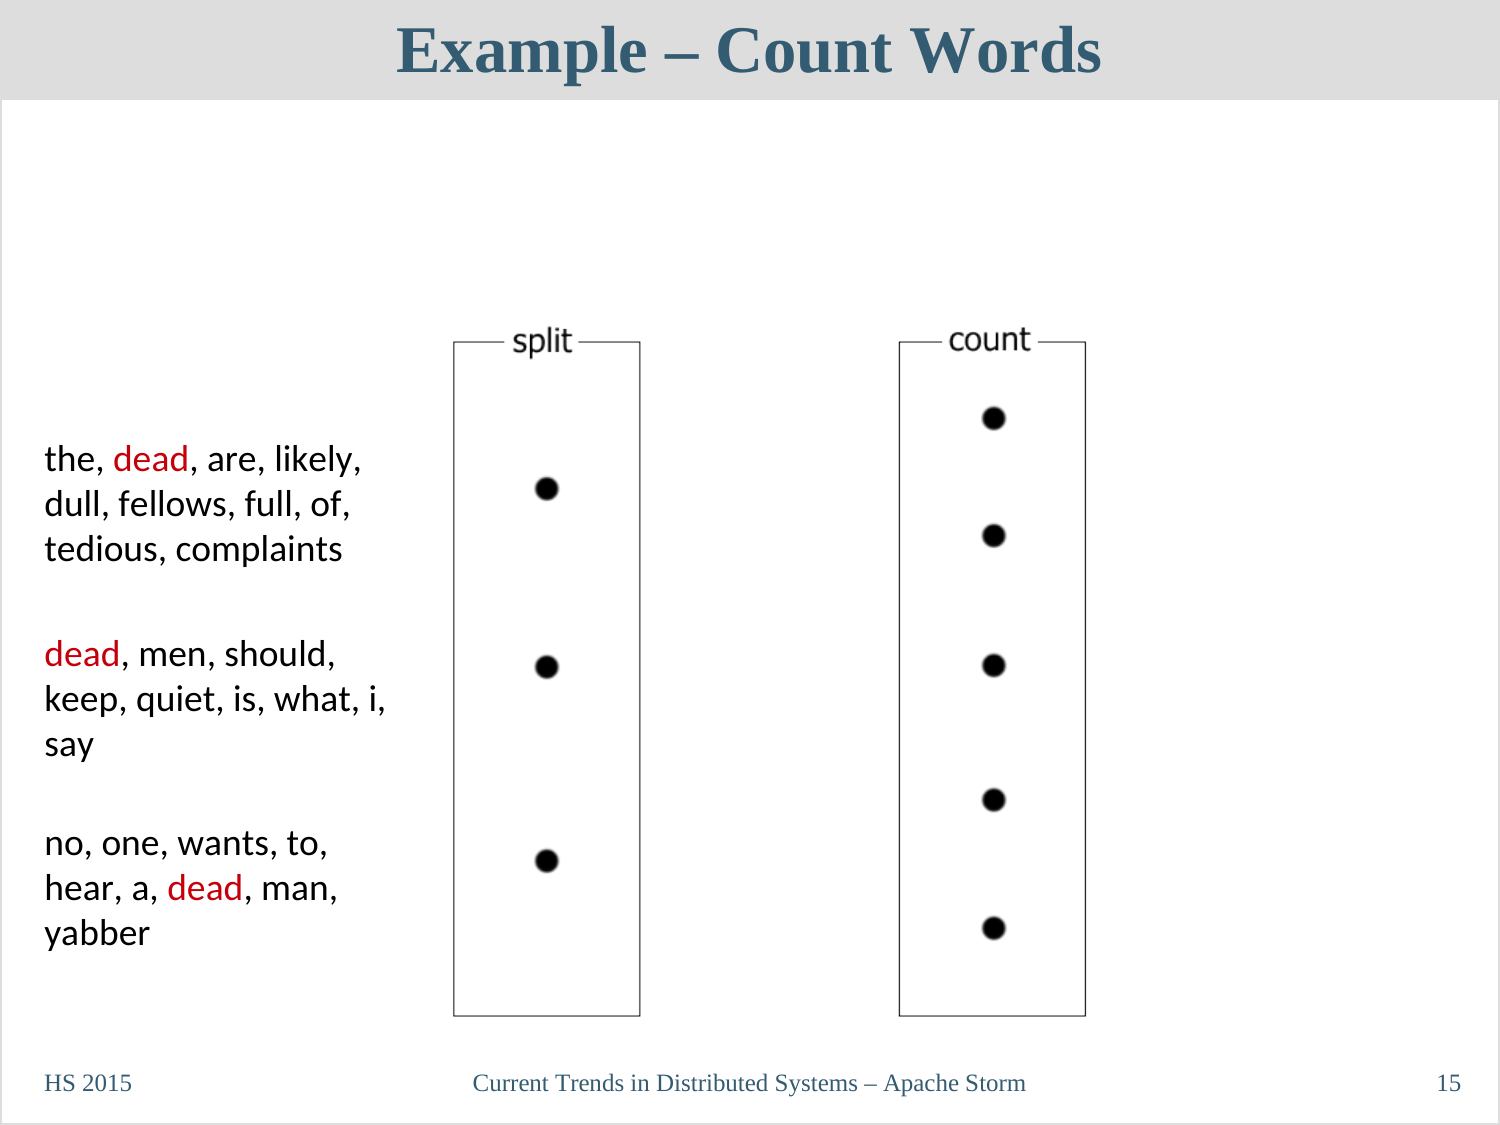

# Example – Count Words
the, dead, are, likely, dull, fellows, full, of, tedious, complaints
dead, men, should, keep, quiet, is, what, i, say
no, one, wants, to, hear, a, dead, man, yabber
HS 2015
Current Trends in Distributed Systems – Apache Storm